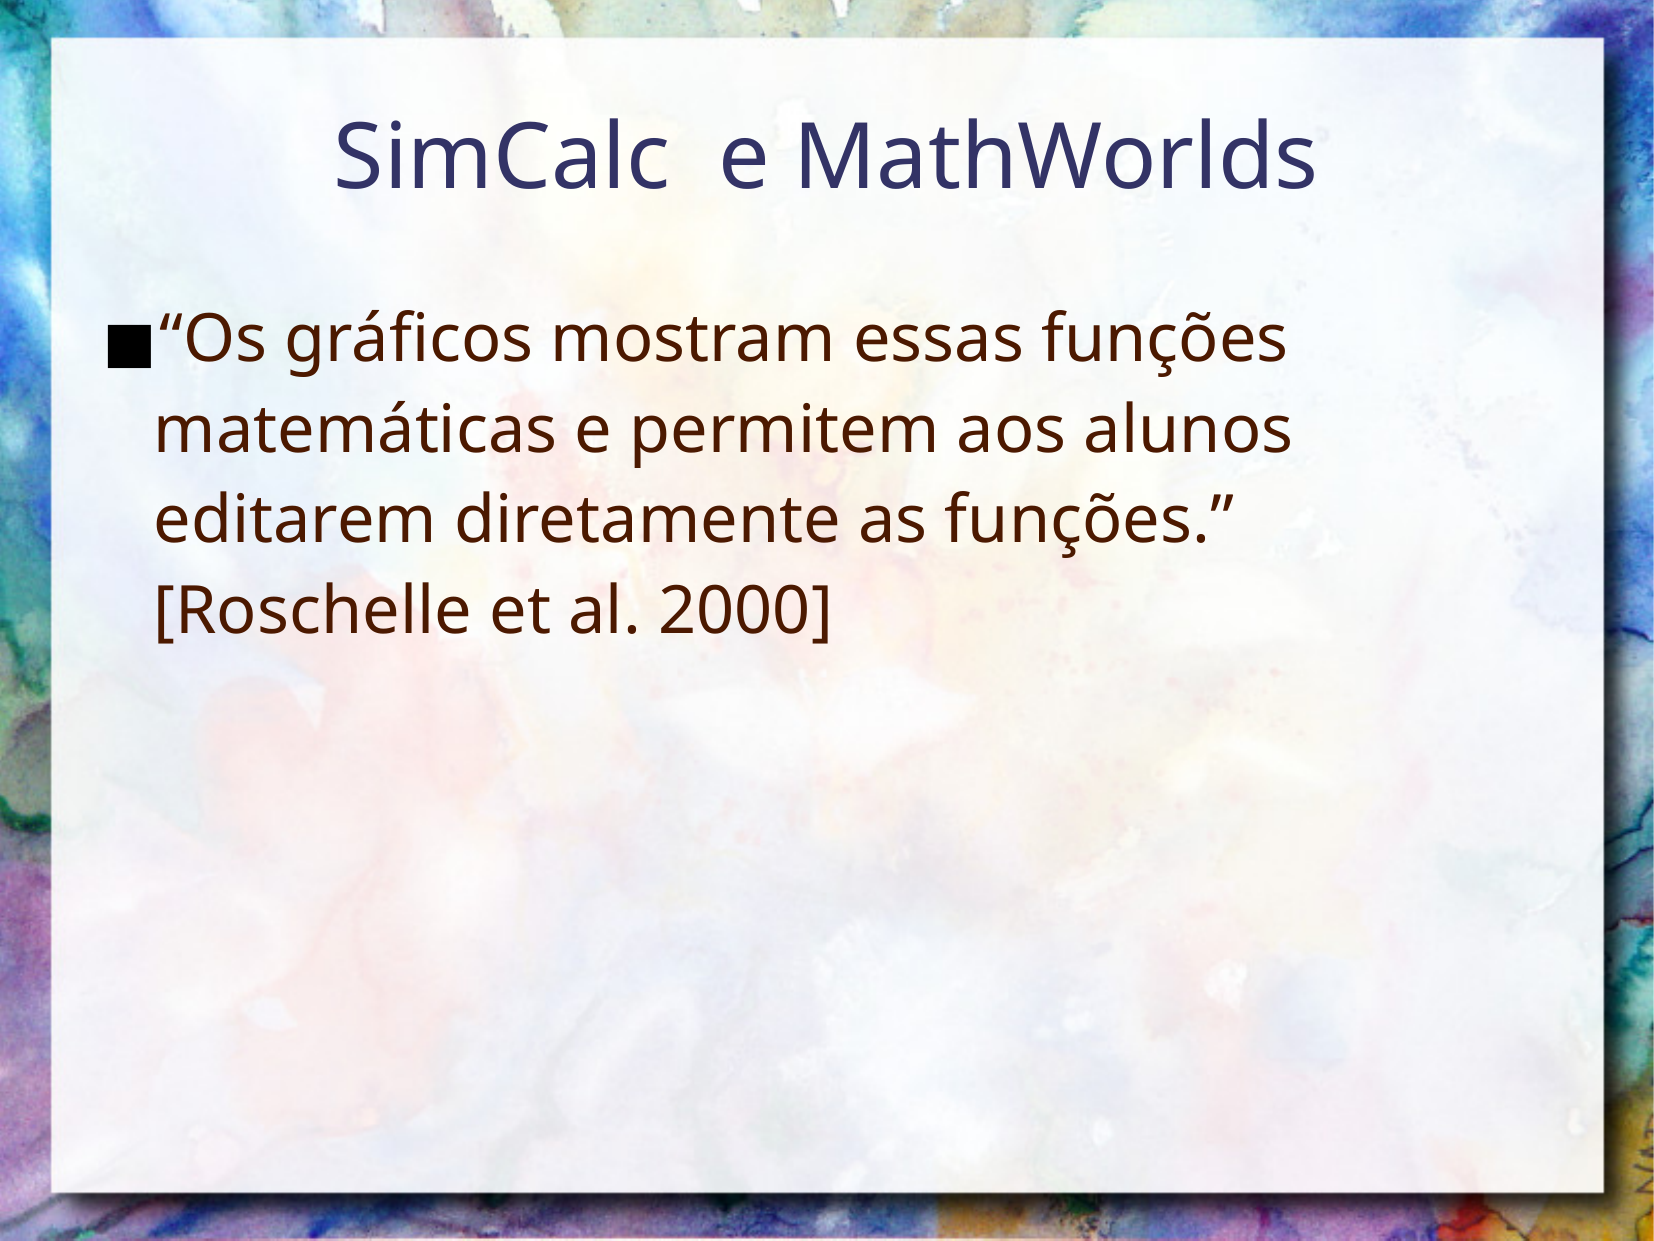

# SimCalc e MathWorlds
“Os gráficos mostram essas funções matemáticas e permitem aos alunos editarem diretamente as funções.” [Roschelle et al. 2000]